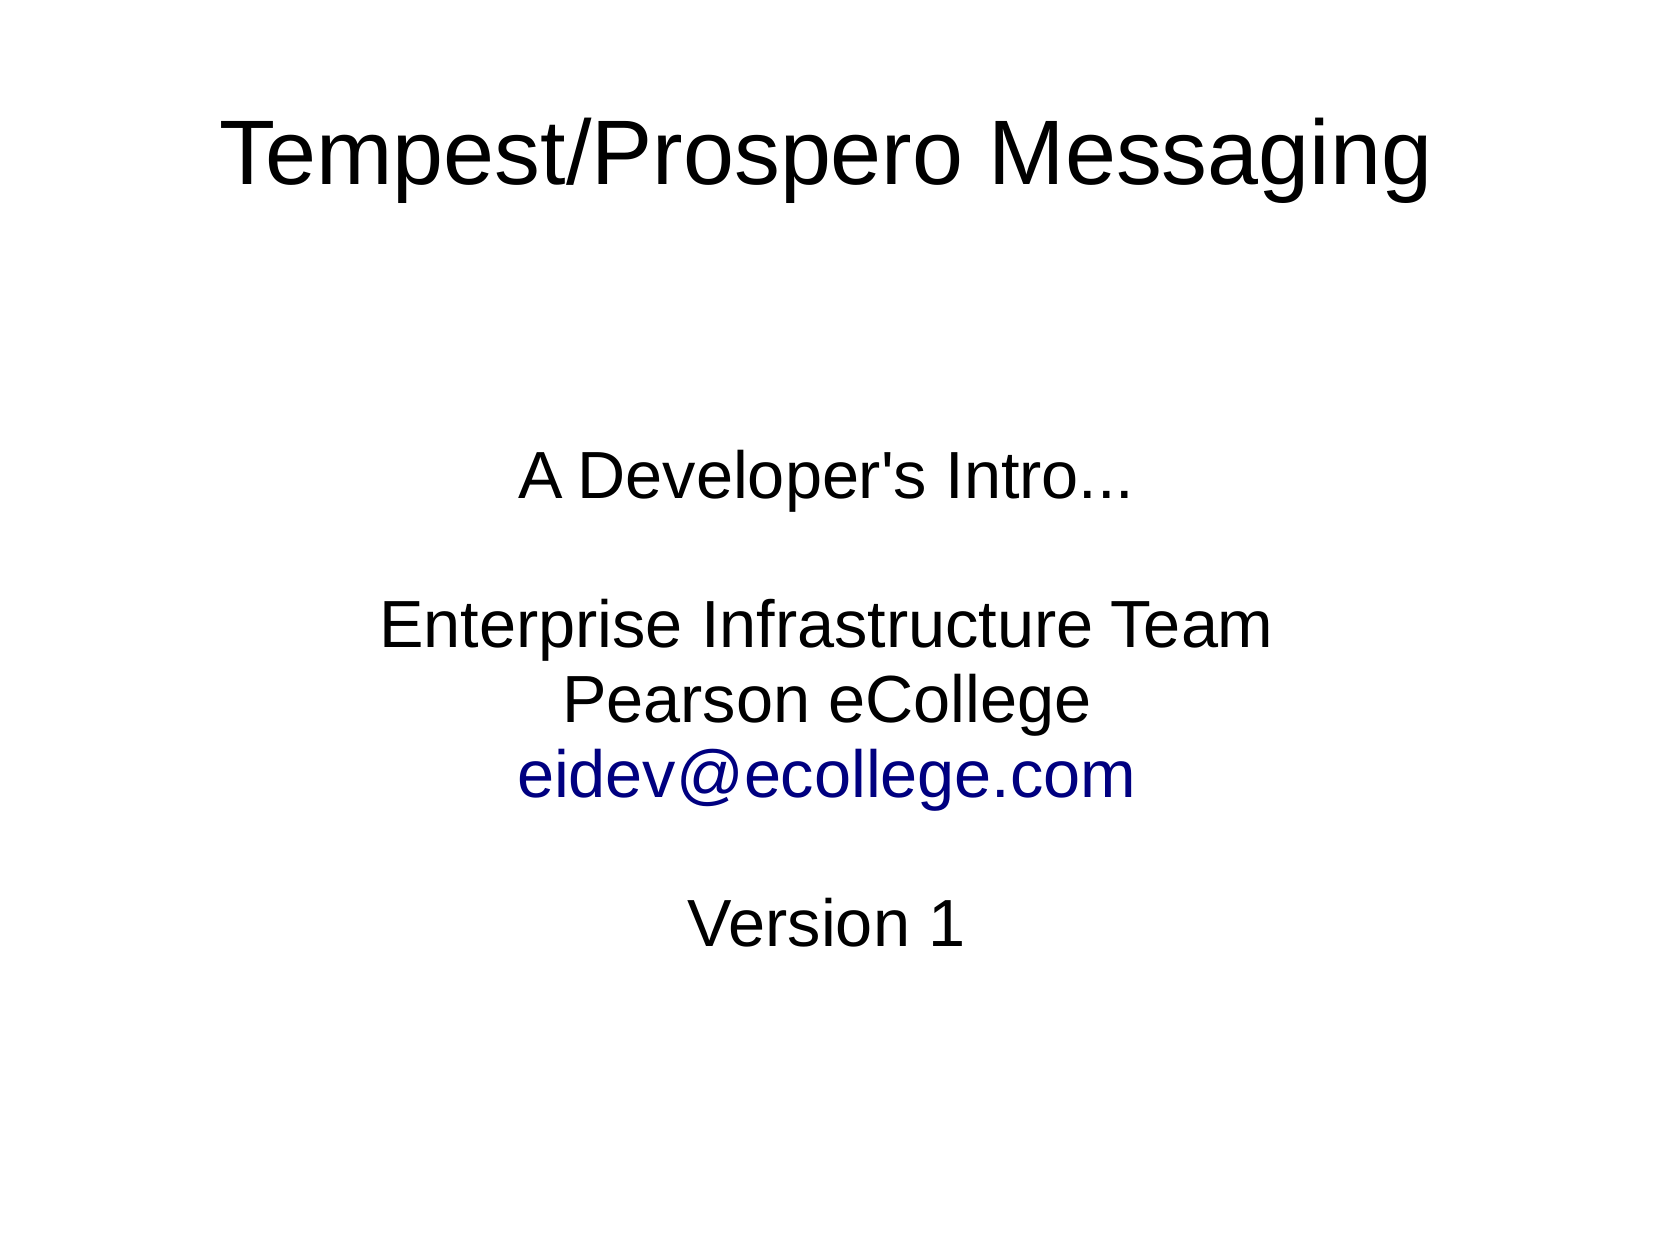

# Tempest/Prospero Messaging
A Developer's Intro...
Enterprise Infrastructure Team
Pearson eCollege
eidev@ecollege.com
Version 1